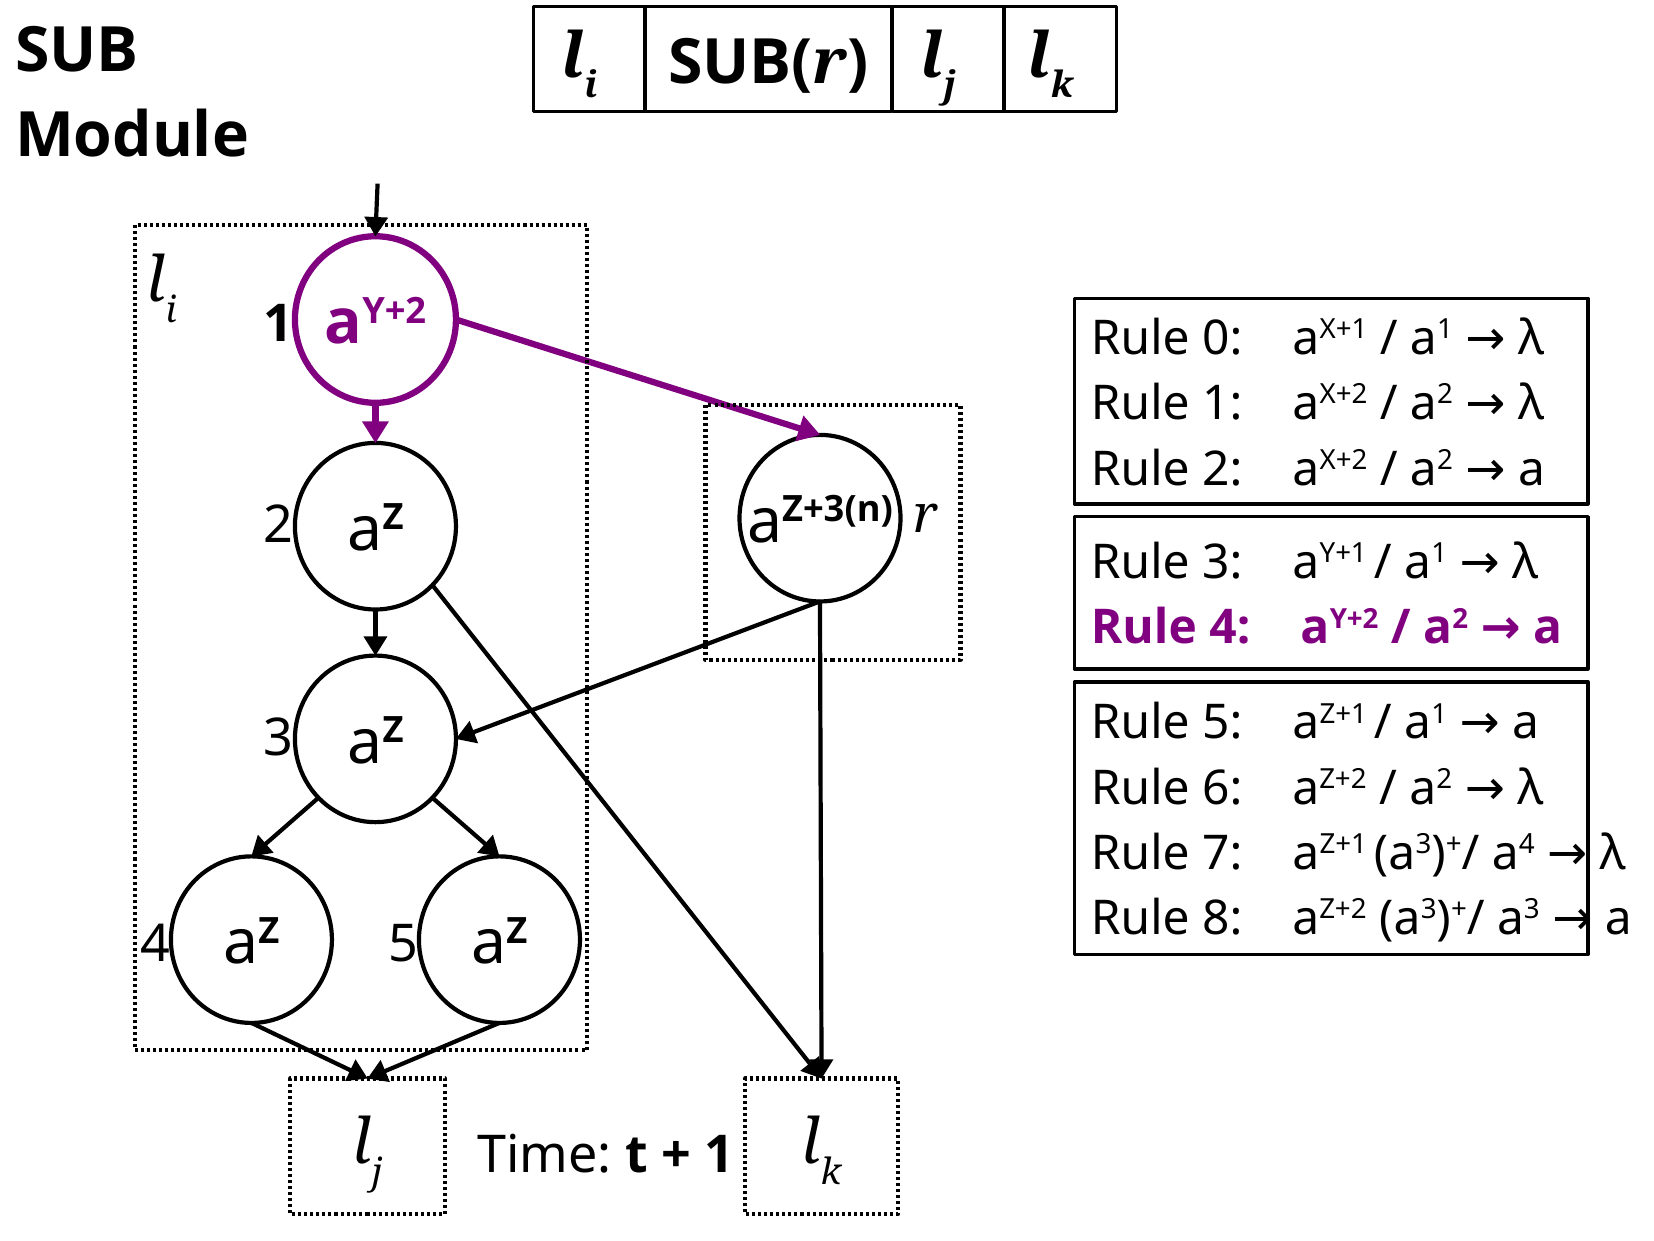

SUB Module
li
SUB(r)
lj
lk
li
aY+2
1
Rule 0: aX+1 / a1 → λ
Rule 1: aX+2 / a2 → λ
Rule 2: aX+2 / a2 → a
aZ+3(n)
aZ
r
2
Rule 3: aY+1 / a1 → λ
Rule 4: aY+2 / a2 → a
aZ
Rule 5: aZ+1 / a1 → a
Rule 6: aZ+2 / a2 → λ
Rule 7: aZ+1 (a3)+/ a4 → λ
Rule 8: aZ+2 (a3)+/ a3 → a
3
aZ
aZ
4
5
lj
lk
Time: t + 1